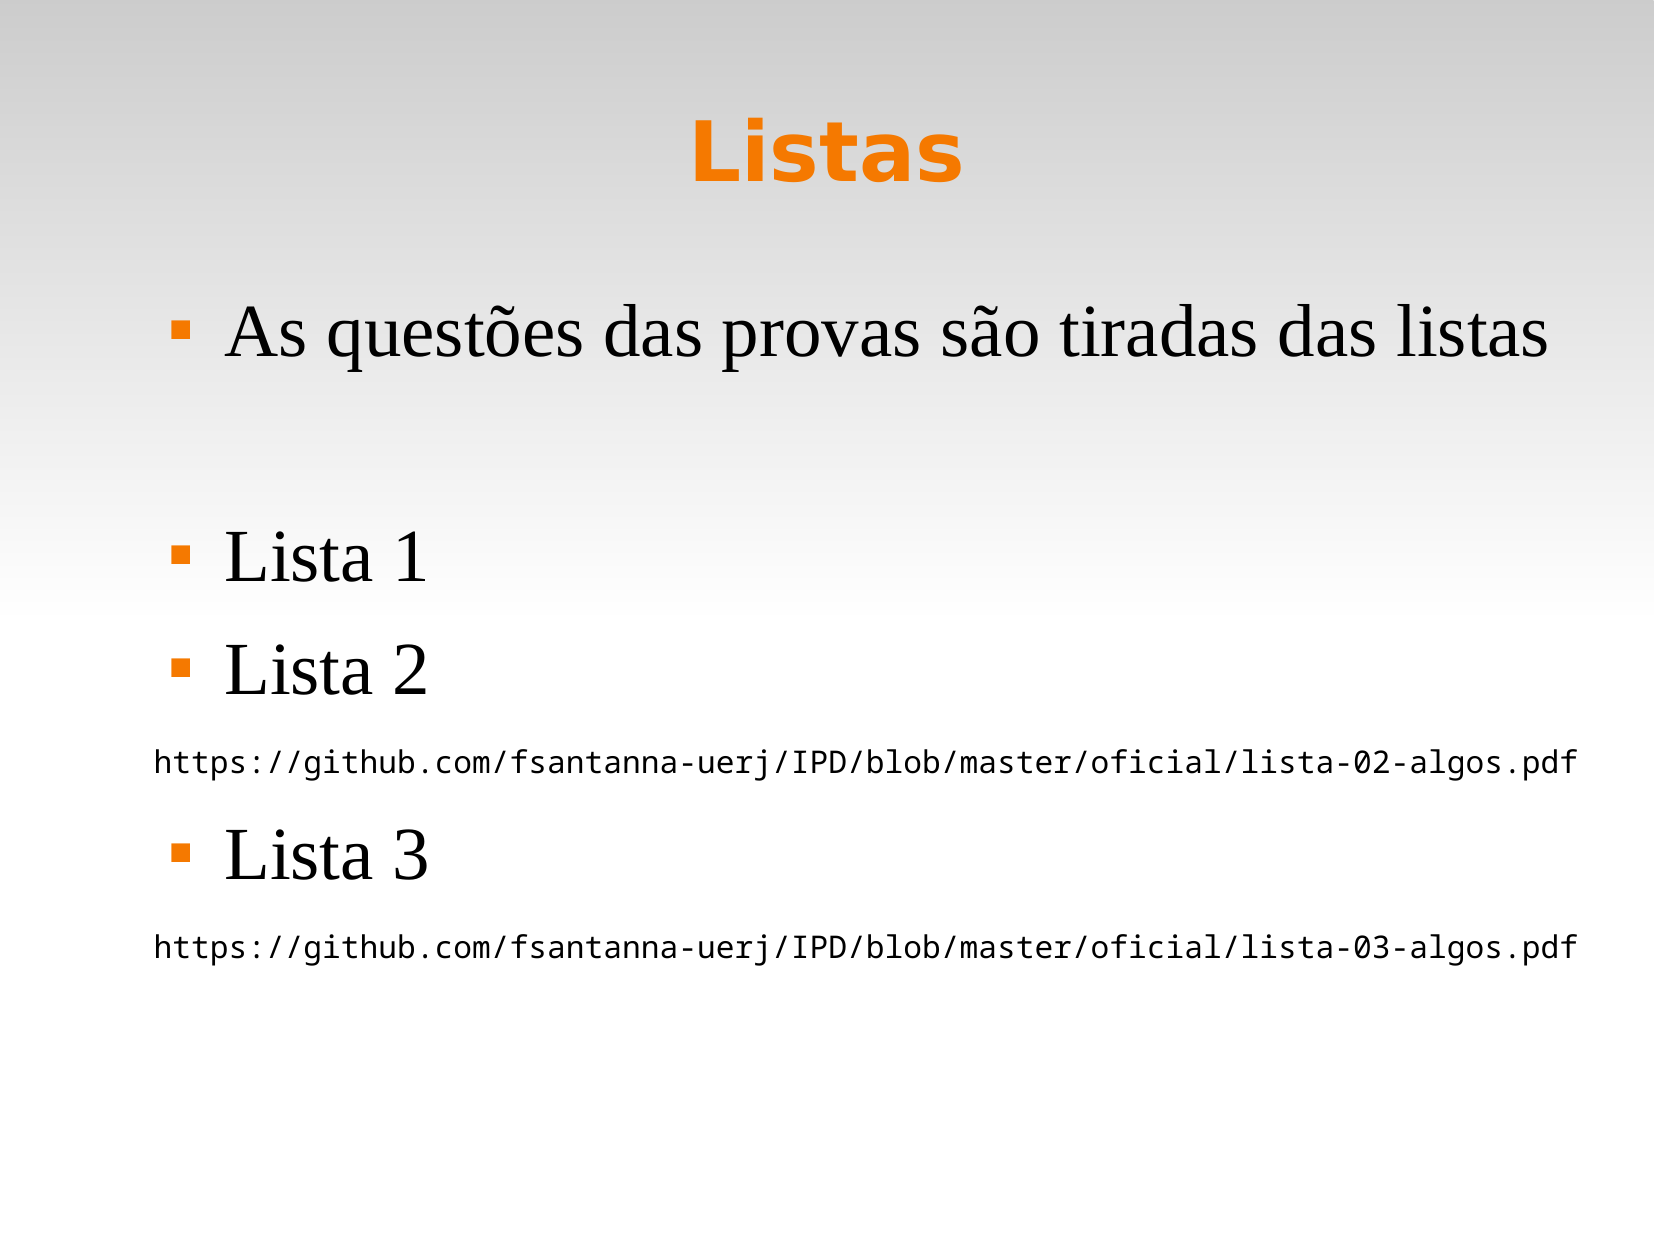

# Listas
As questões das provas são tiradas das listas
Lista 1
Lista 2
https://github.com/fsantanna-uerj/IPD/blob/master/oficial/lista-02-algos.pdf
Lista 3
https://github.com/fsantanna-uerj/IPD/blob/master/oficial/lista-03-algos.pdf